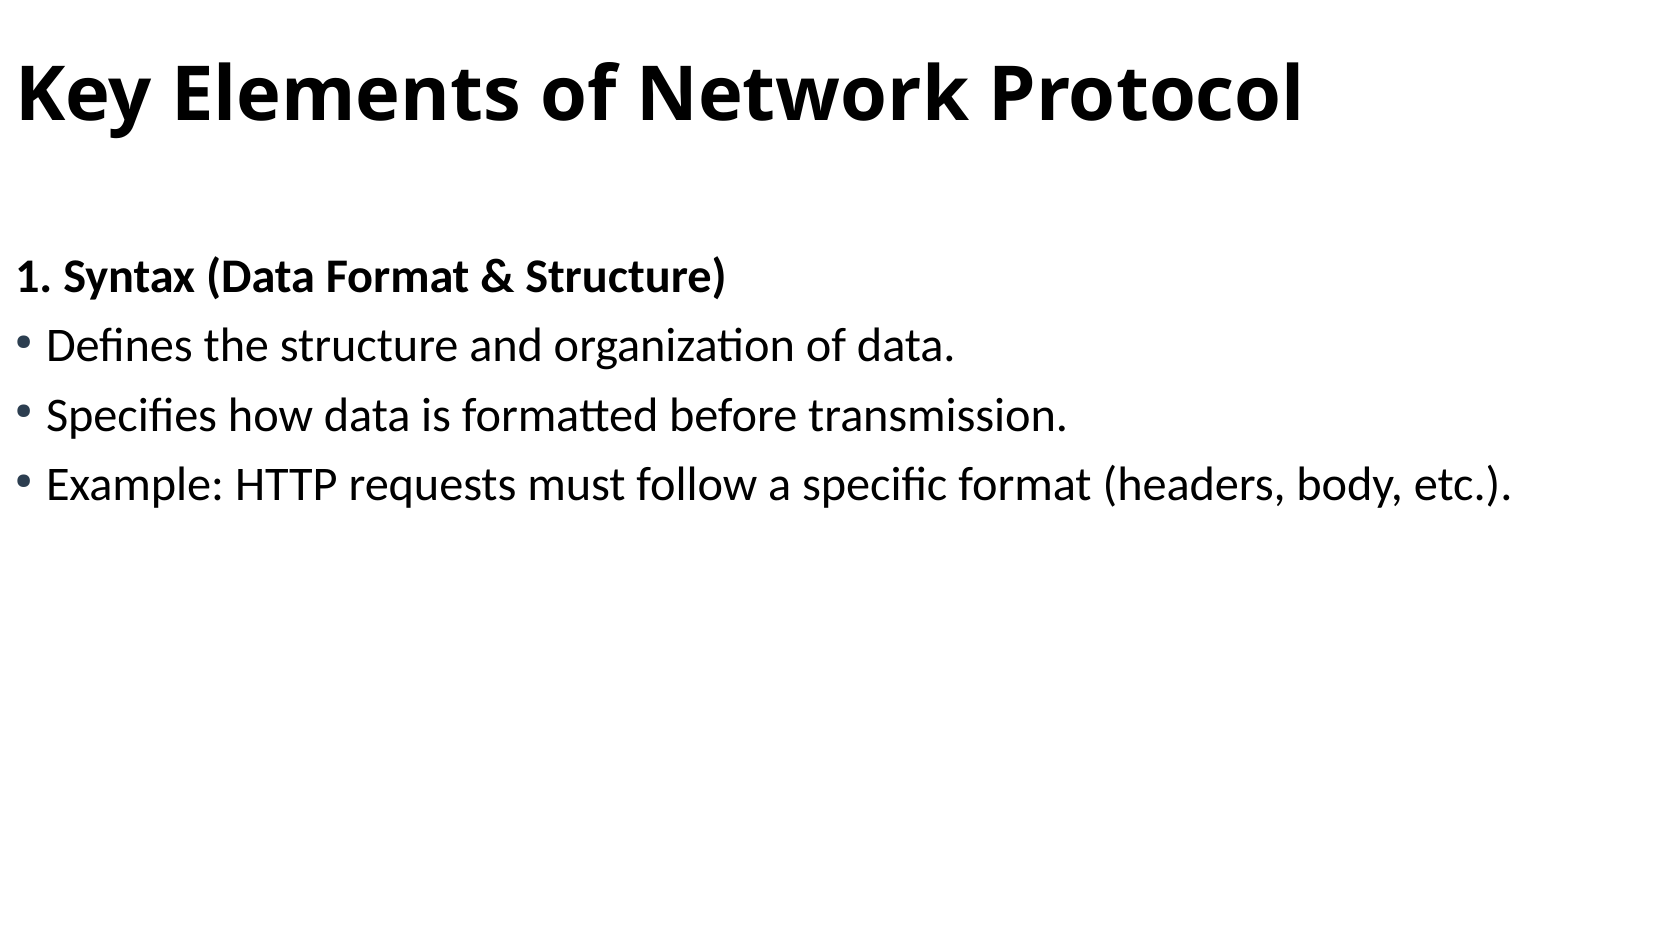

# Key Elements of Network Protocol
1. Syntax (Data Format & Structure)
Defines the structure and organization of data.
Specifies how data is formatted before transmission.
Example: HTTP requests must follow a specific format (headers, body, etc.).